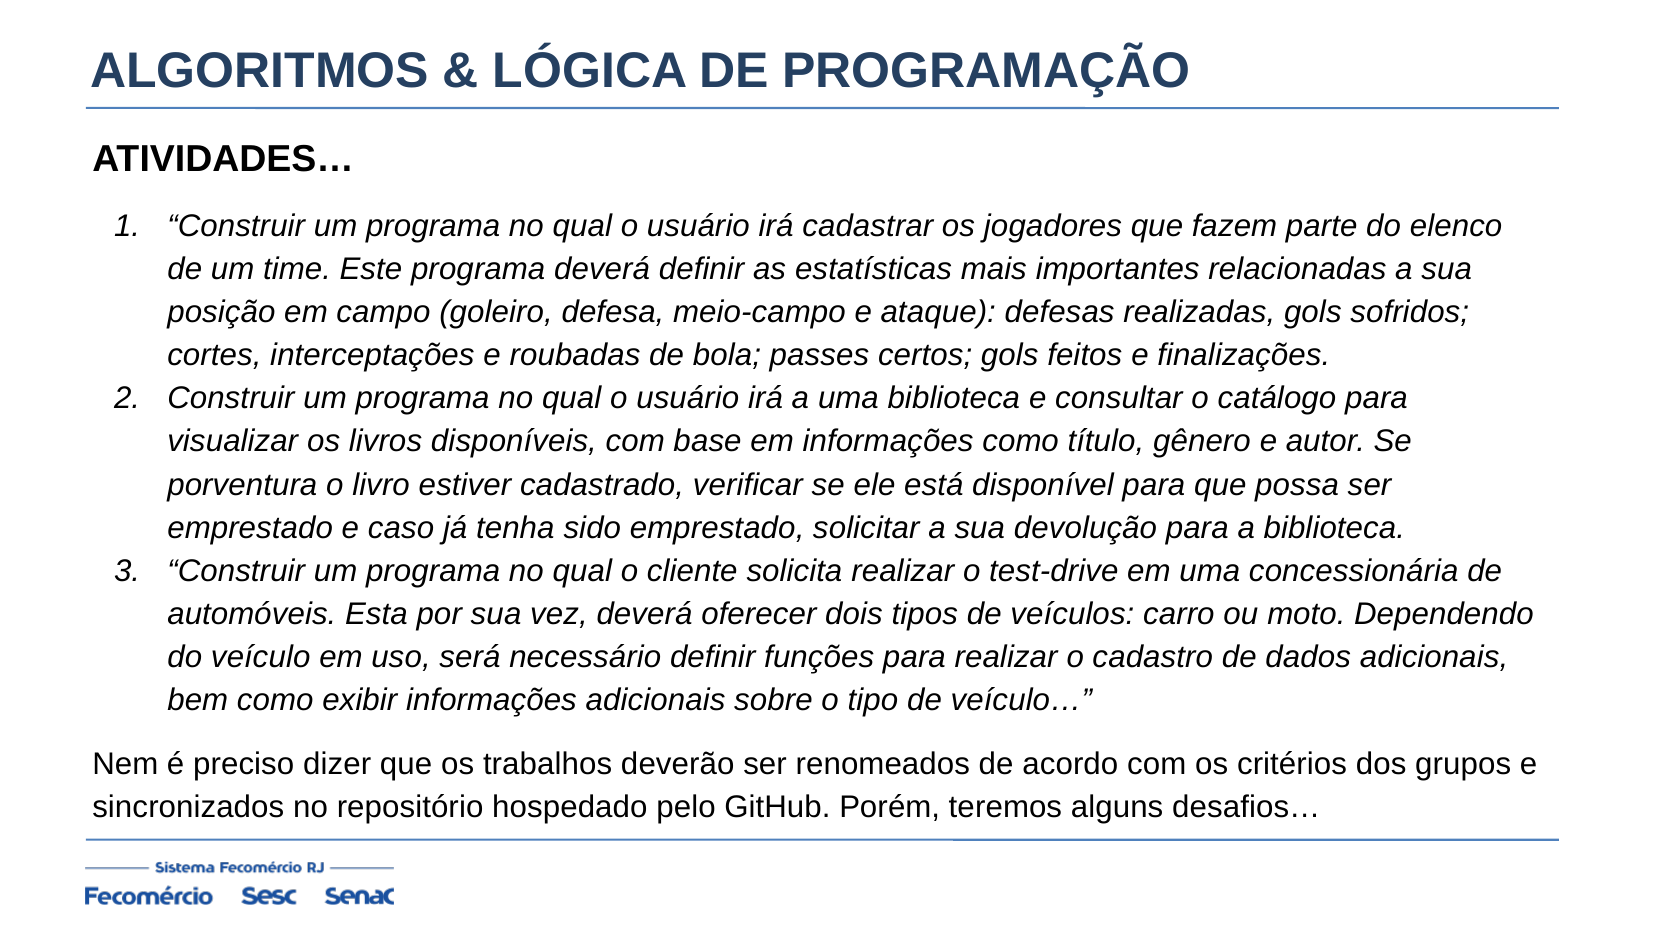

ALGORITMOS & LÓGICA DE PROGRAMAÇÃO
ATIVIDADES…
“Construir um programa no qual o usuário irá cadastrar os jogadores que fazem parte do elenco de um time. Este programa deverá definir as estatísticas mais importantes relacionadas a sua posição em campo (goleiro, defesa, meio-campo e ataque): defesas realizadas, gols sofridos; cortes, interceptações e roubadas de bola; passes certos; gols feitos e finalizações.
Construir um programa no qual o usuário irá a uma biblioteca e consultar o catálogo para visualizar os livros disponíveis, com base em informações como título, gênero e autor. Se porventura o livro estiver cadastrado, verificar se ele está disponível para que possa ser emprestado e caso já tenha sido emprestado, solicitar a sua devolução para a biblioteca.
“Construir um programa no qual o cliente solicita realizar o test-drive em uma concessionária de automóveis. Esta por sua vez, deverá oferecer dois tipos de veículos: carro ou moto. Dependendo do veículo em uso, será necessário definir funções para realizar o cadastro de dados adicionais, bem como exibir informações adicionais sobre o tipo de veículo…”
Nem é preciso dizer que os trabalhos deverão ser renomeados de acordo com os critérios dos grupos e sincronizados no repositório hospedado pelo GitHub. Porém, teremos alguns desafios…